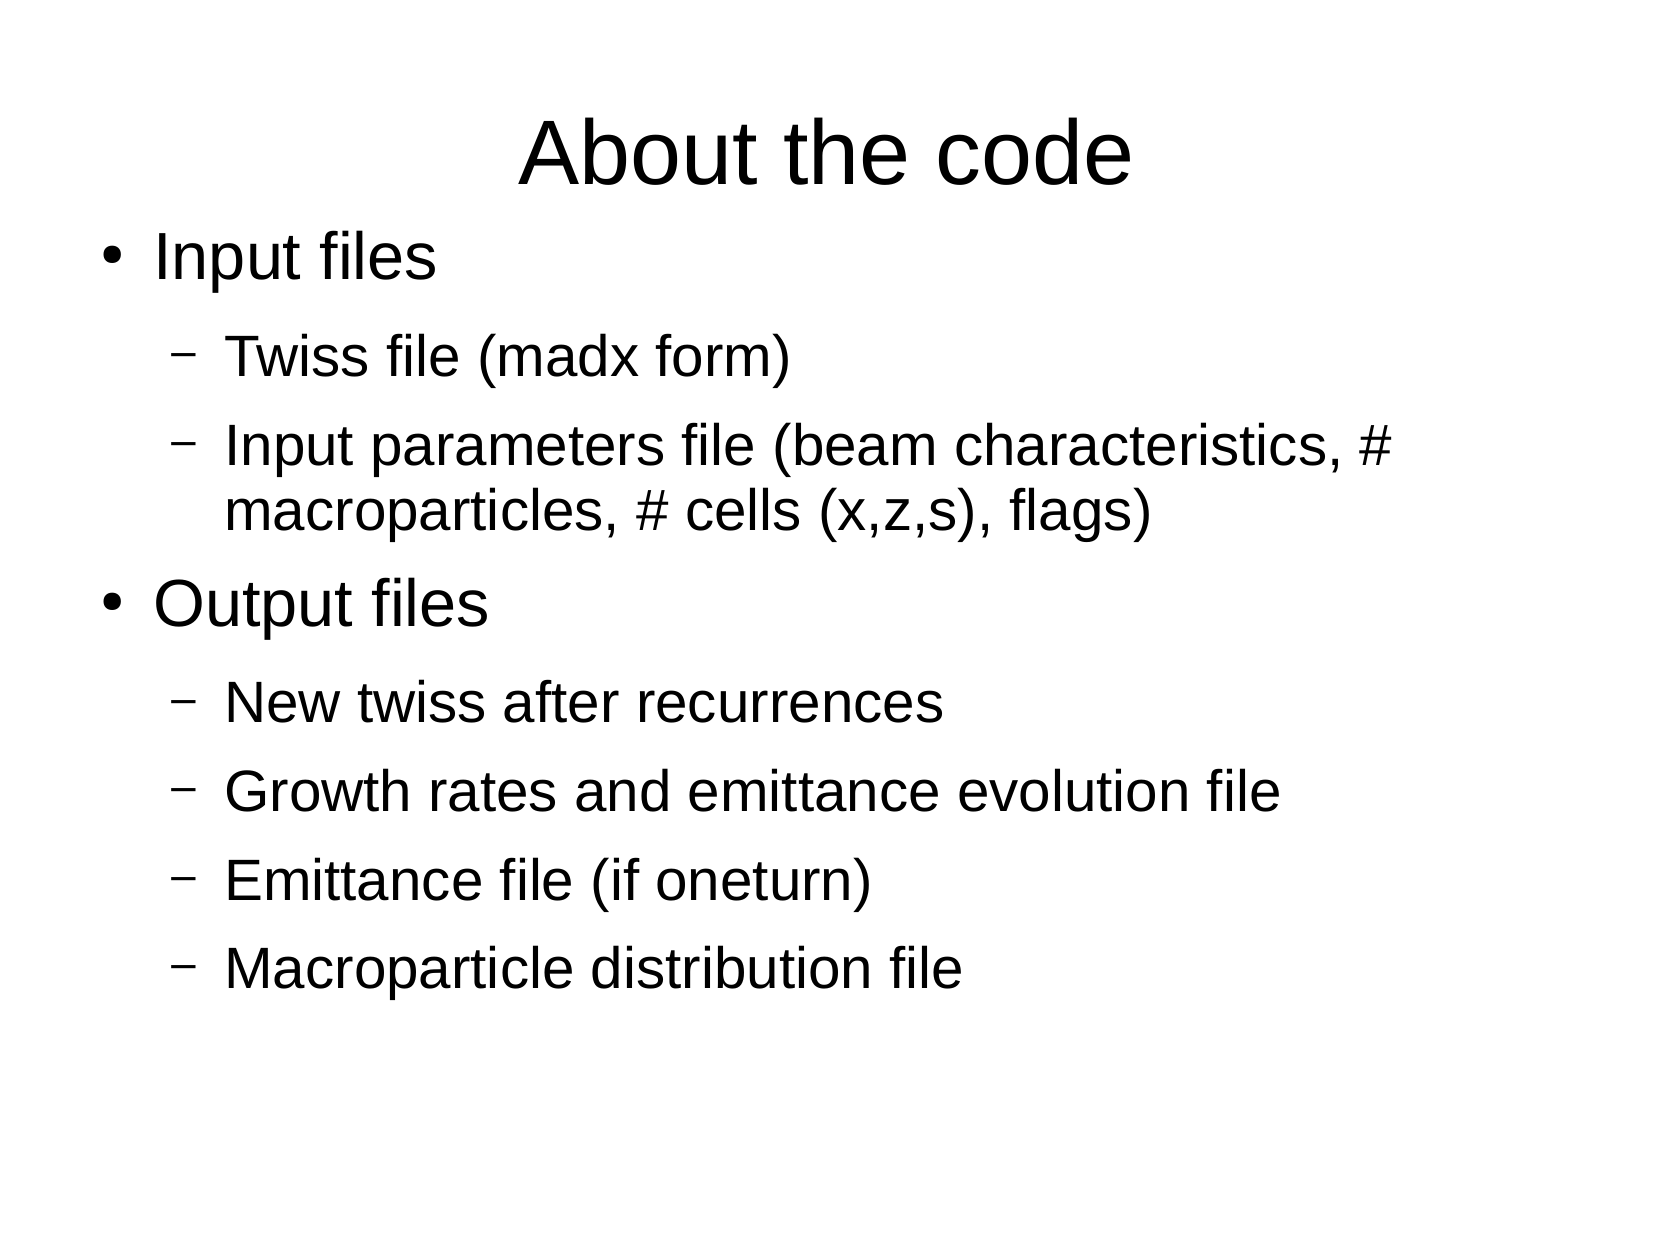

# About the code
Input files
Twiss file (madx form)
Input parameters file (beam characteristics, # macroparticles, # cells (x,z,s), flags)
Output files
New twiss after recurrences
Growth rates and emittance evolution file
Emittance file (if oneturn)
Macroparticle distribution file